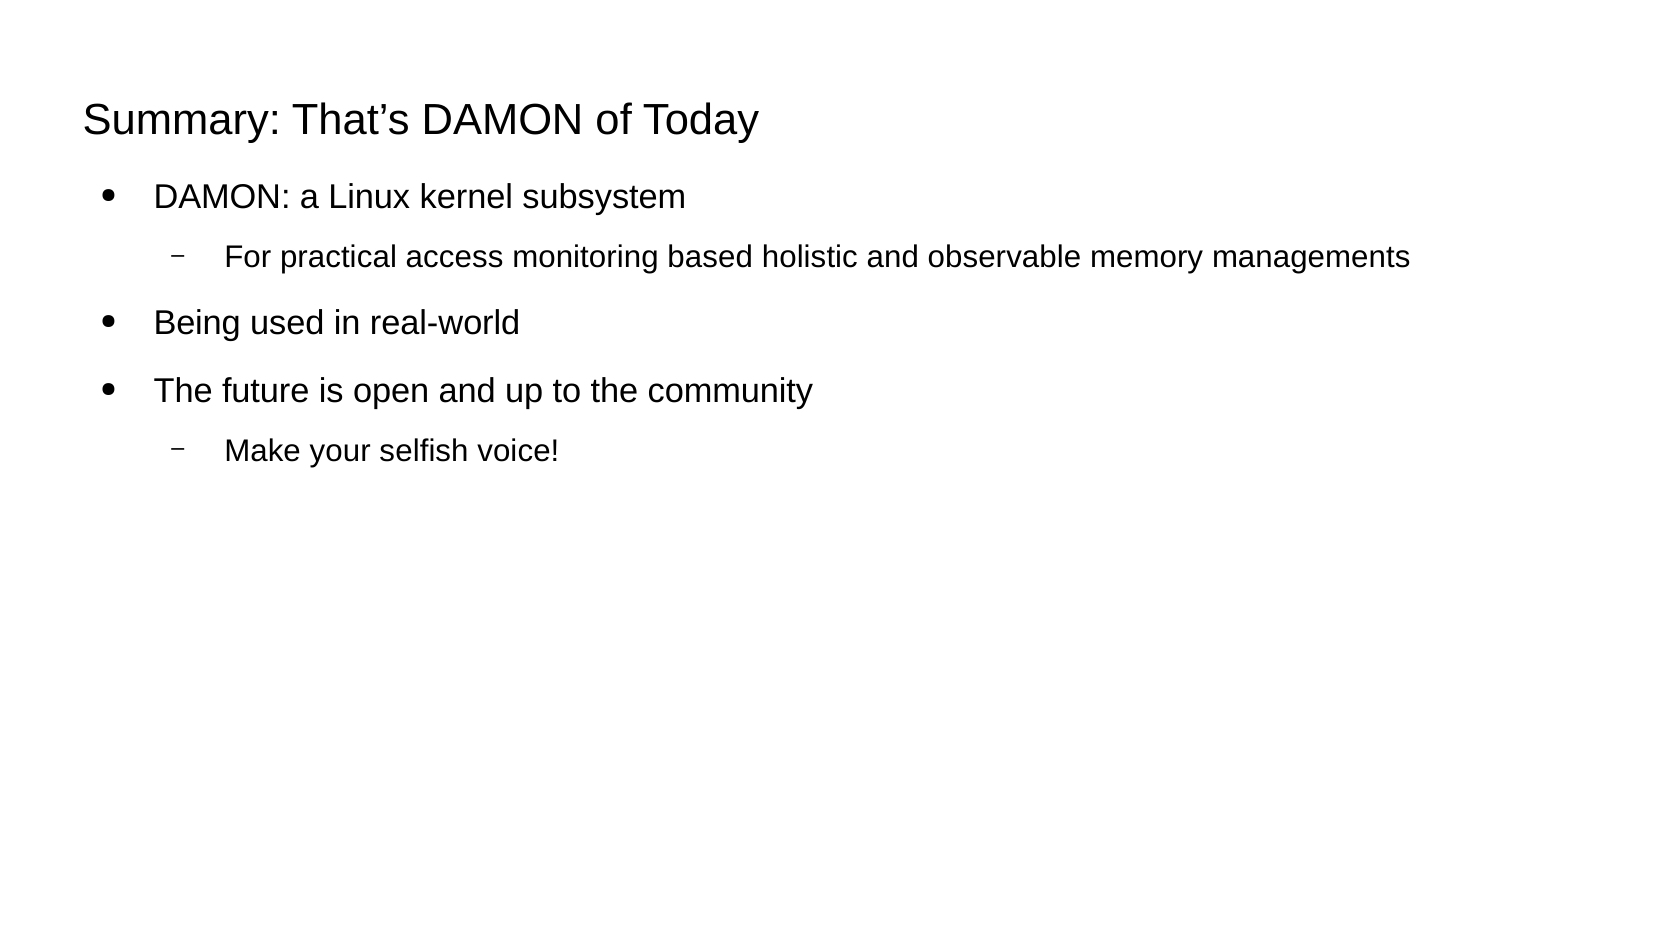

# Summary: That’s DAMON of Today
DAMON: a Linux kernel subsystem
For practical access monitoring based holistic and observable memory managements
Being used in real-world
The future is open and up to the community
Make your selfish voice!